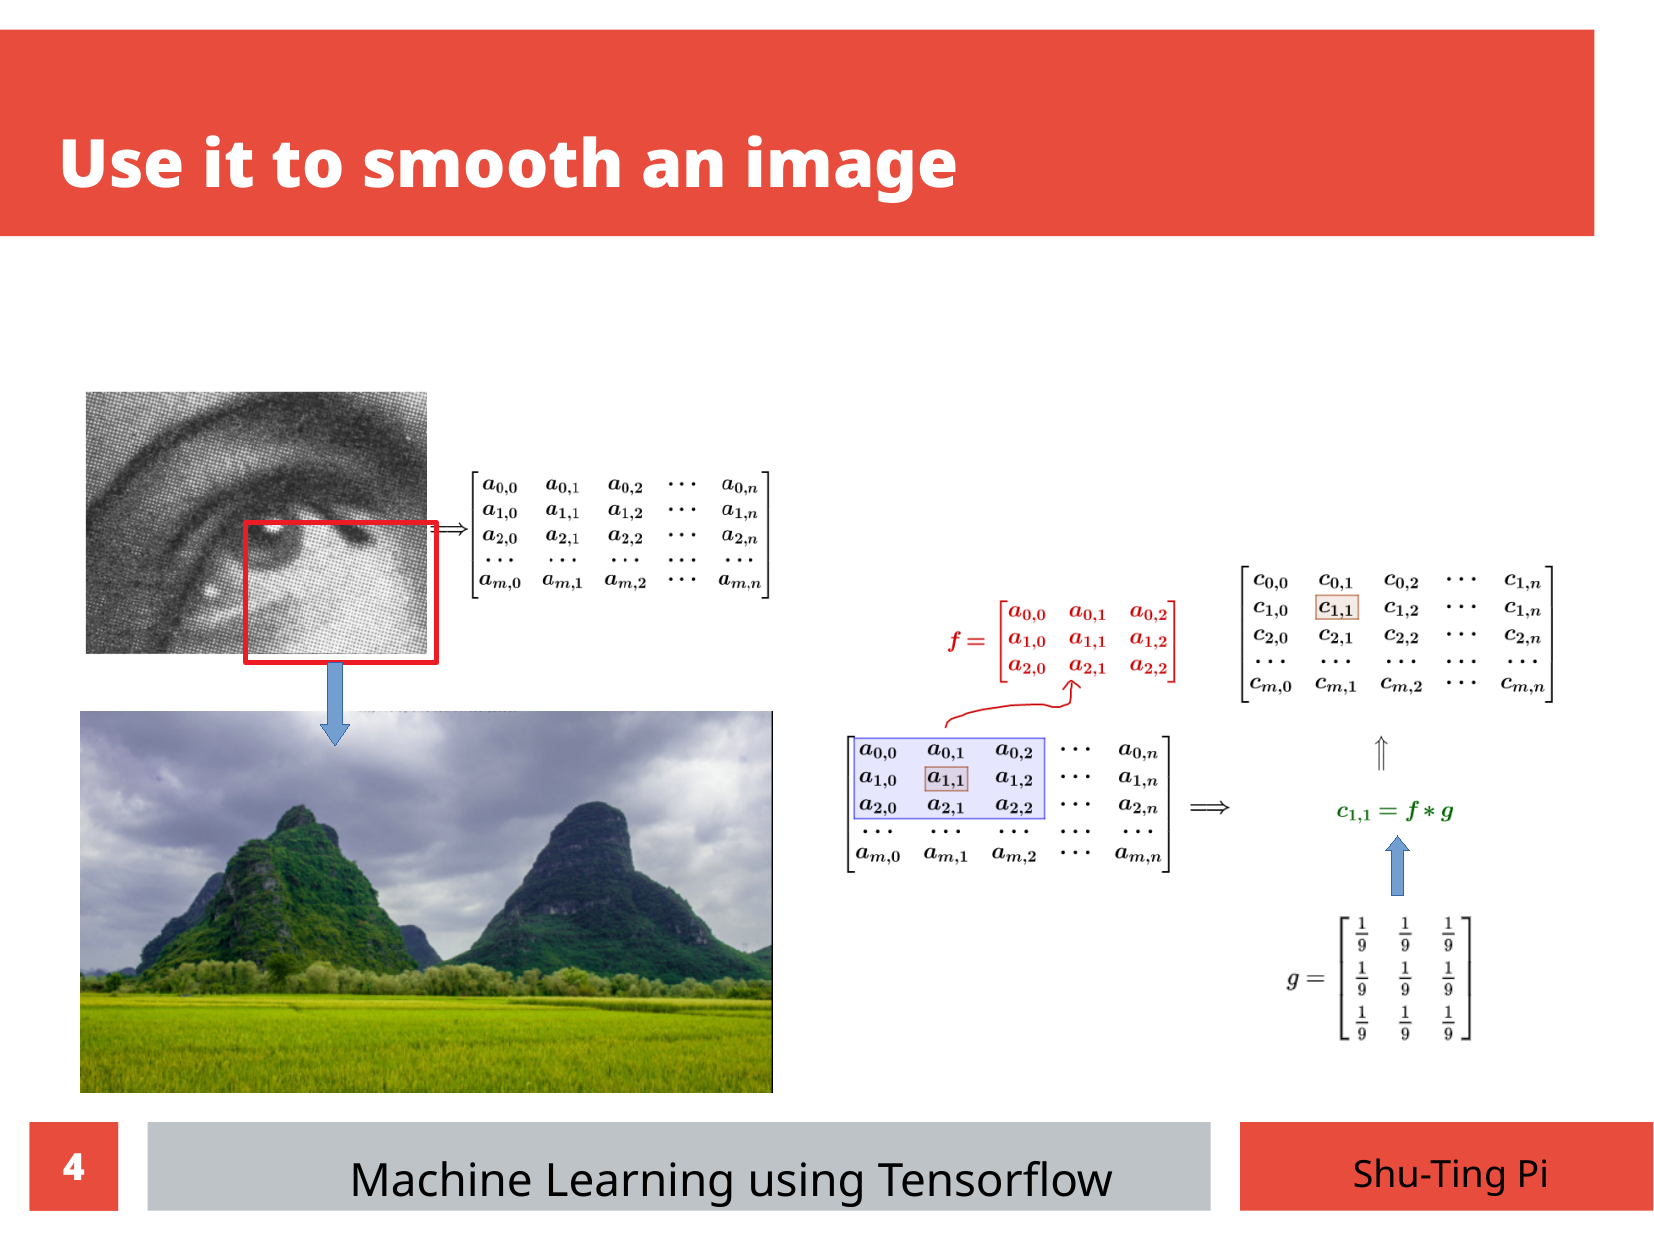

# Use it to smooth an image
4
Machine Learning using Tensorflow
Shu-Ting Pi